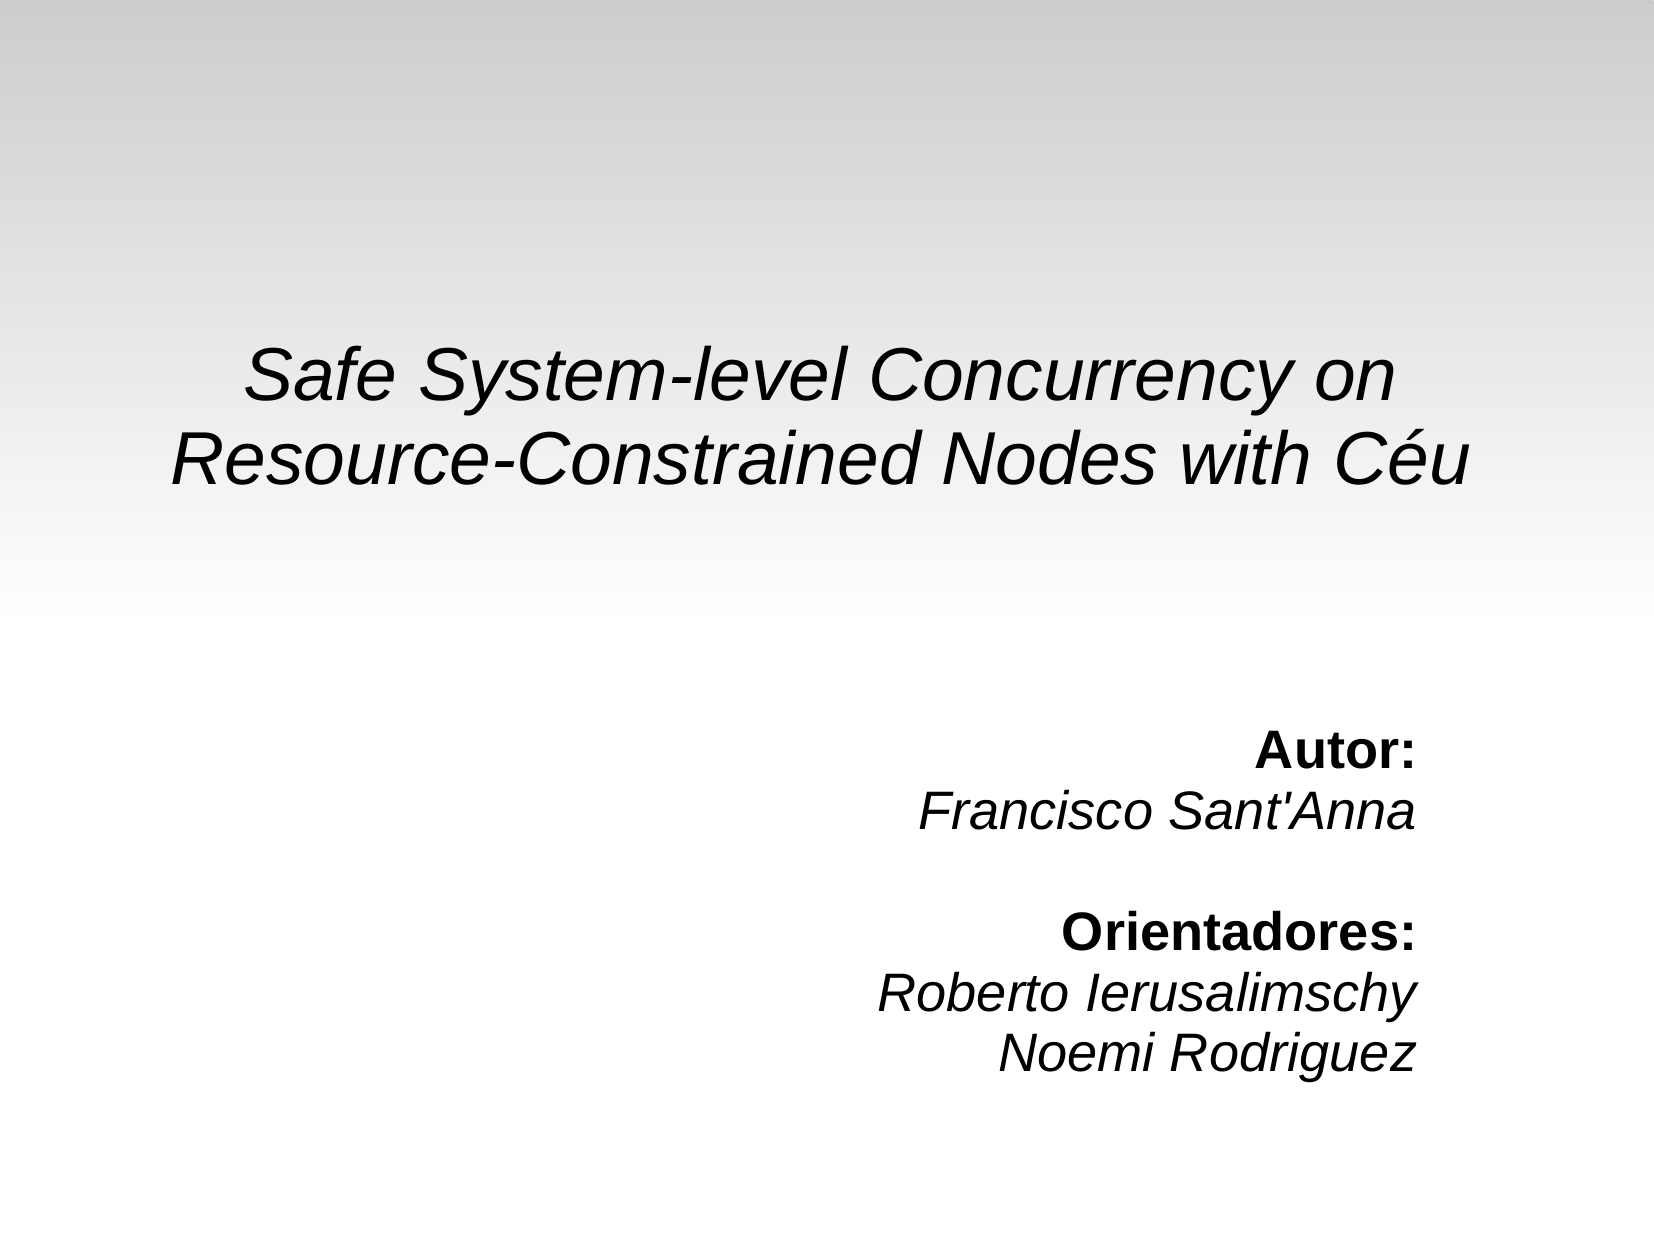

# Safe System-level Concurrency on Resource-Constrained Nodes with Céu
Autor:
Francisco Sant'Anna
Orientadores:
Roberto Ierusalimschy
Noemi Rodriguez